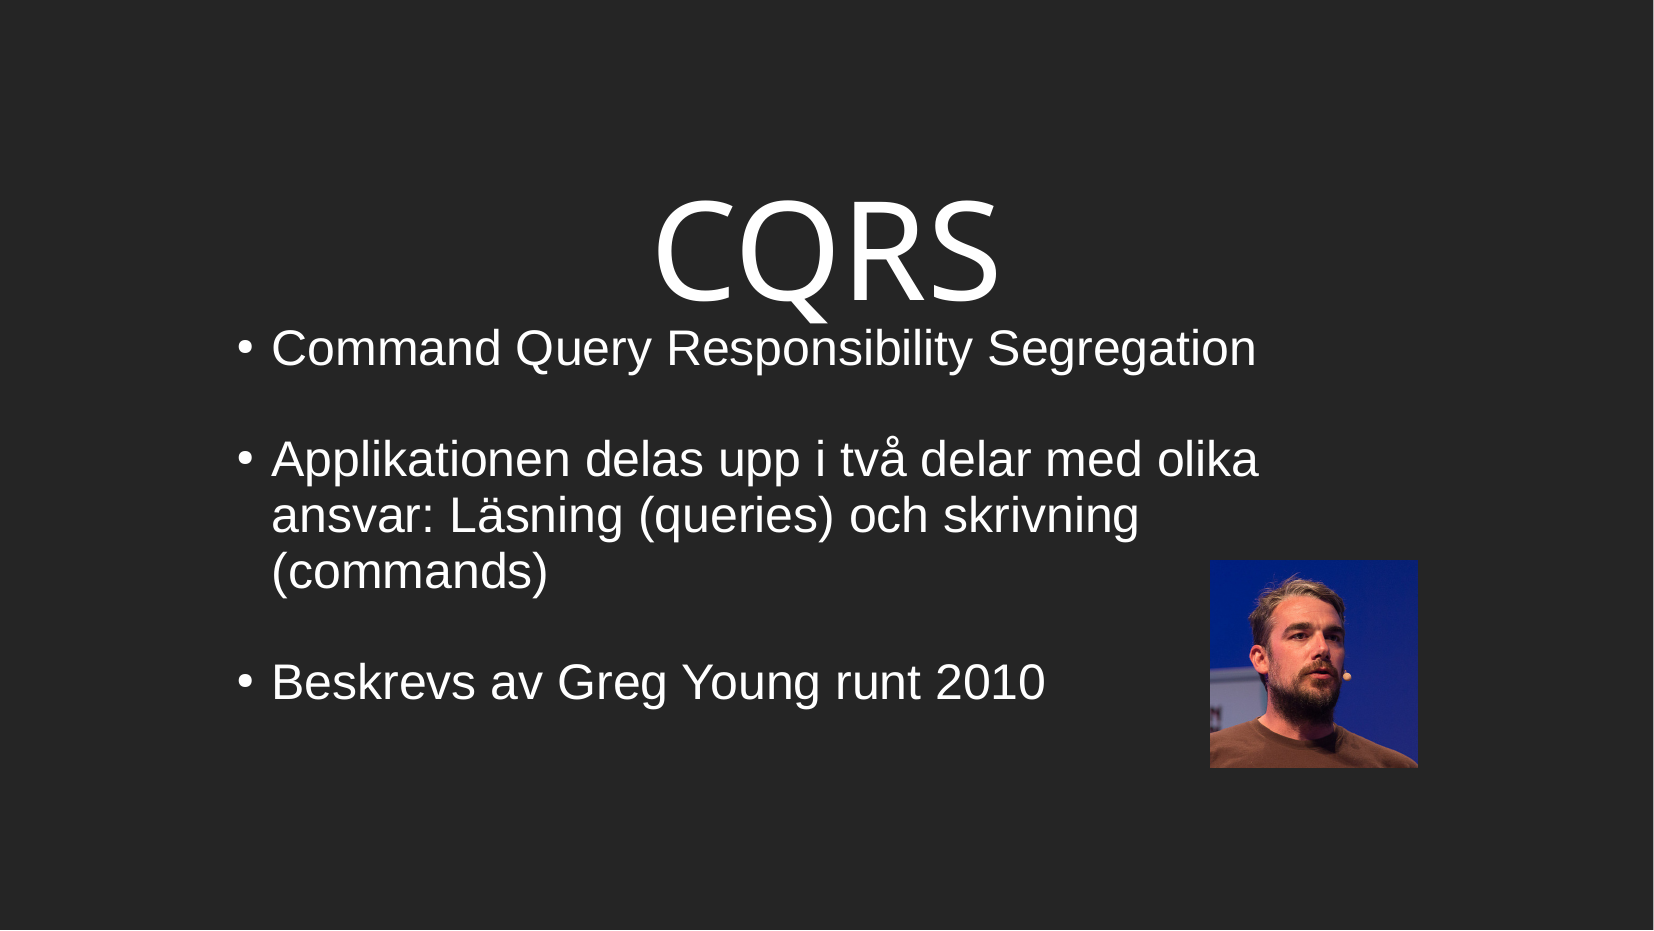

# CQRS
Command Query Responsibility Segregation
Applikationen delas upp i två delar med olika ansvar: Läsning (queries) och skrivning (commands)
Beskrevs av Greg Young runt 2010